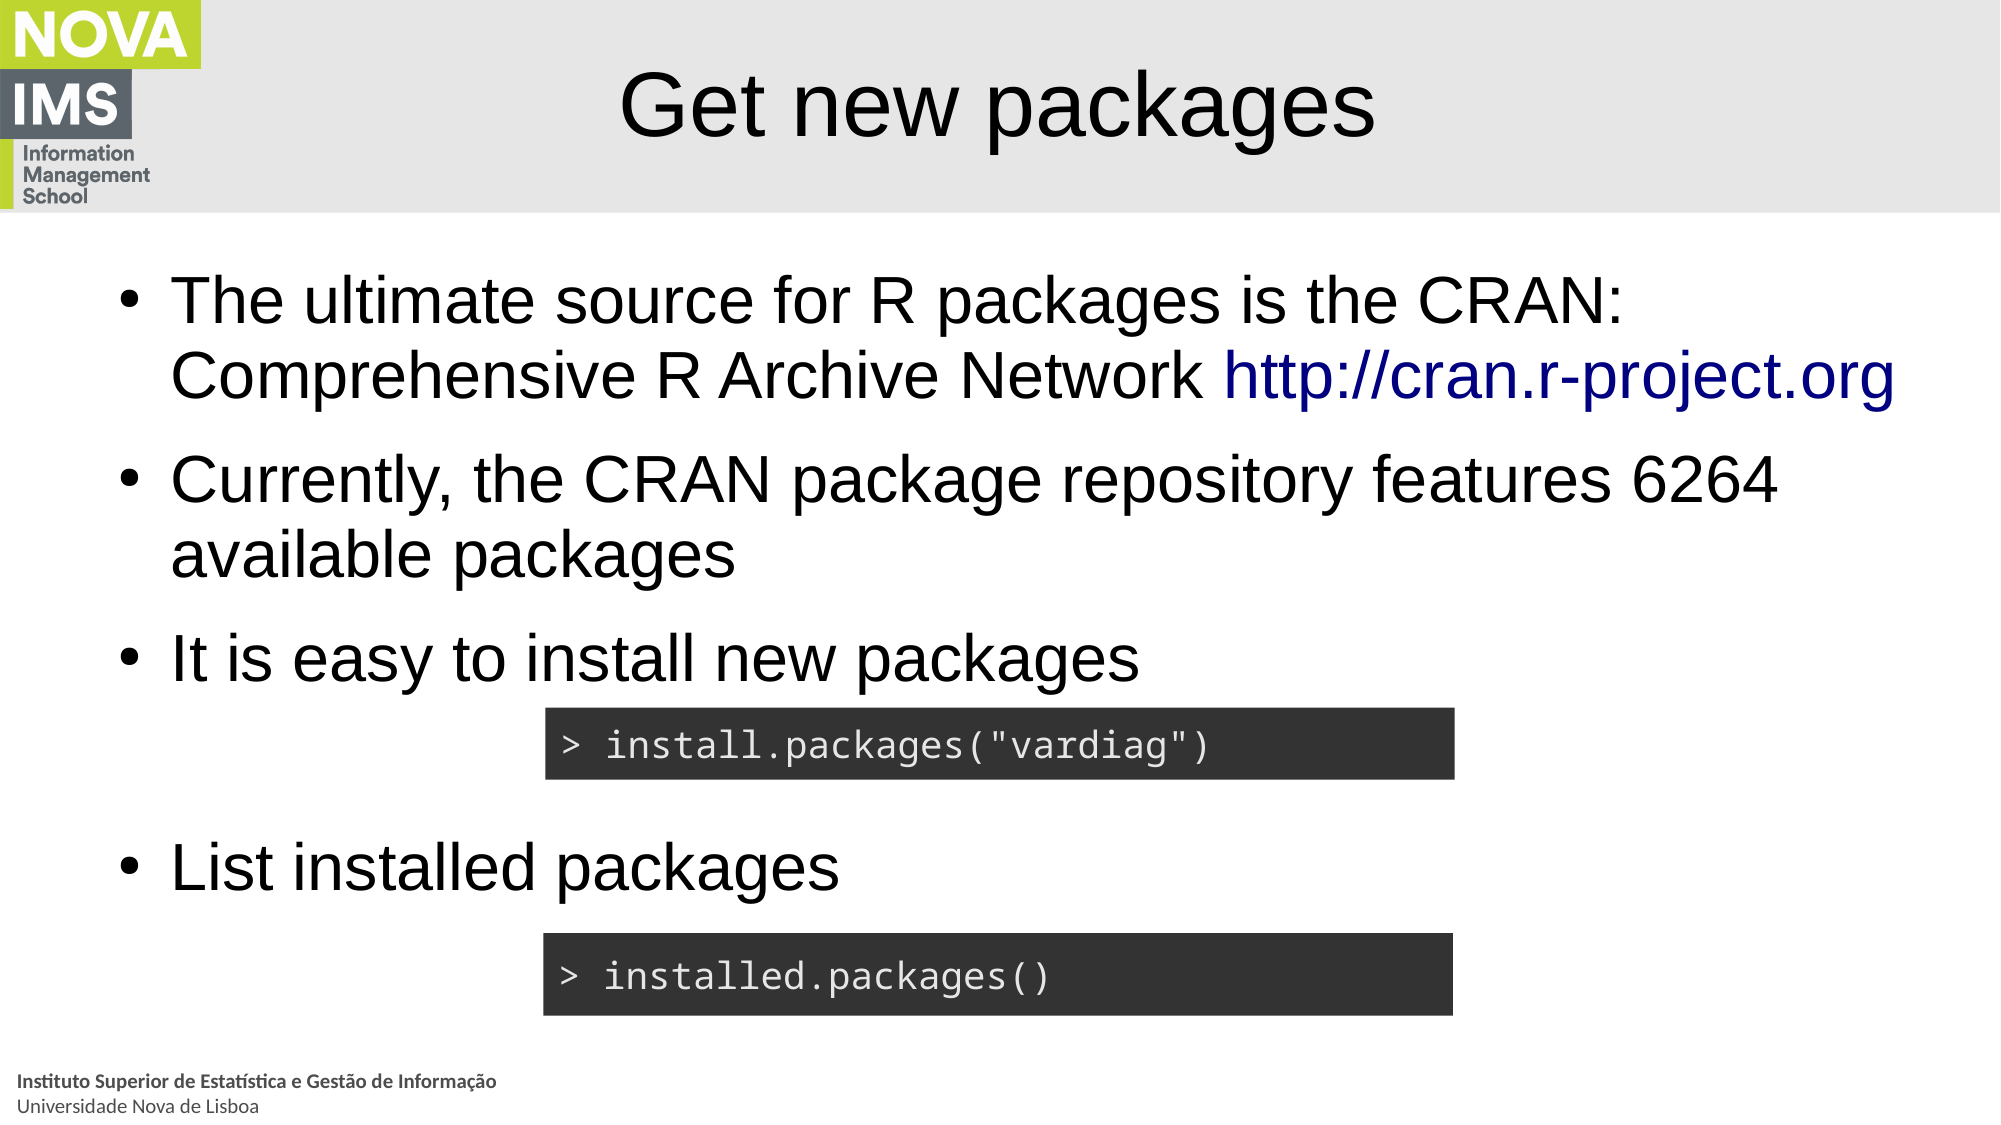

# Get new packages
The ultimate source for R packages is the CRAN: Comprehensive R Archive Network http://cran.r-project.org
Currently, the CRAN package repository features 6264 available packages
It is easy to install new packages
List installed packages
> install.packages("vardiag")
> installed.packages()